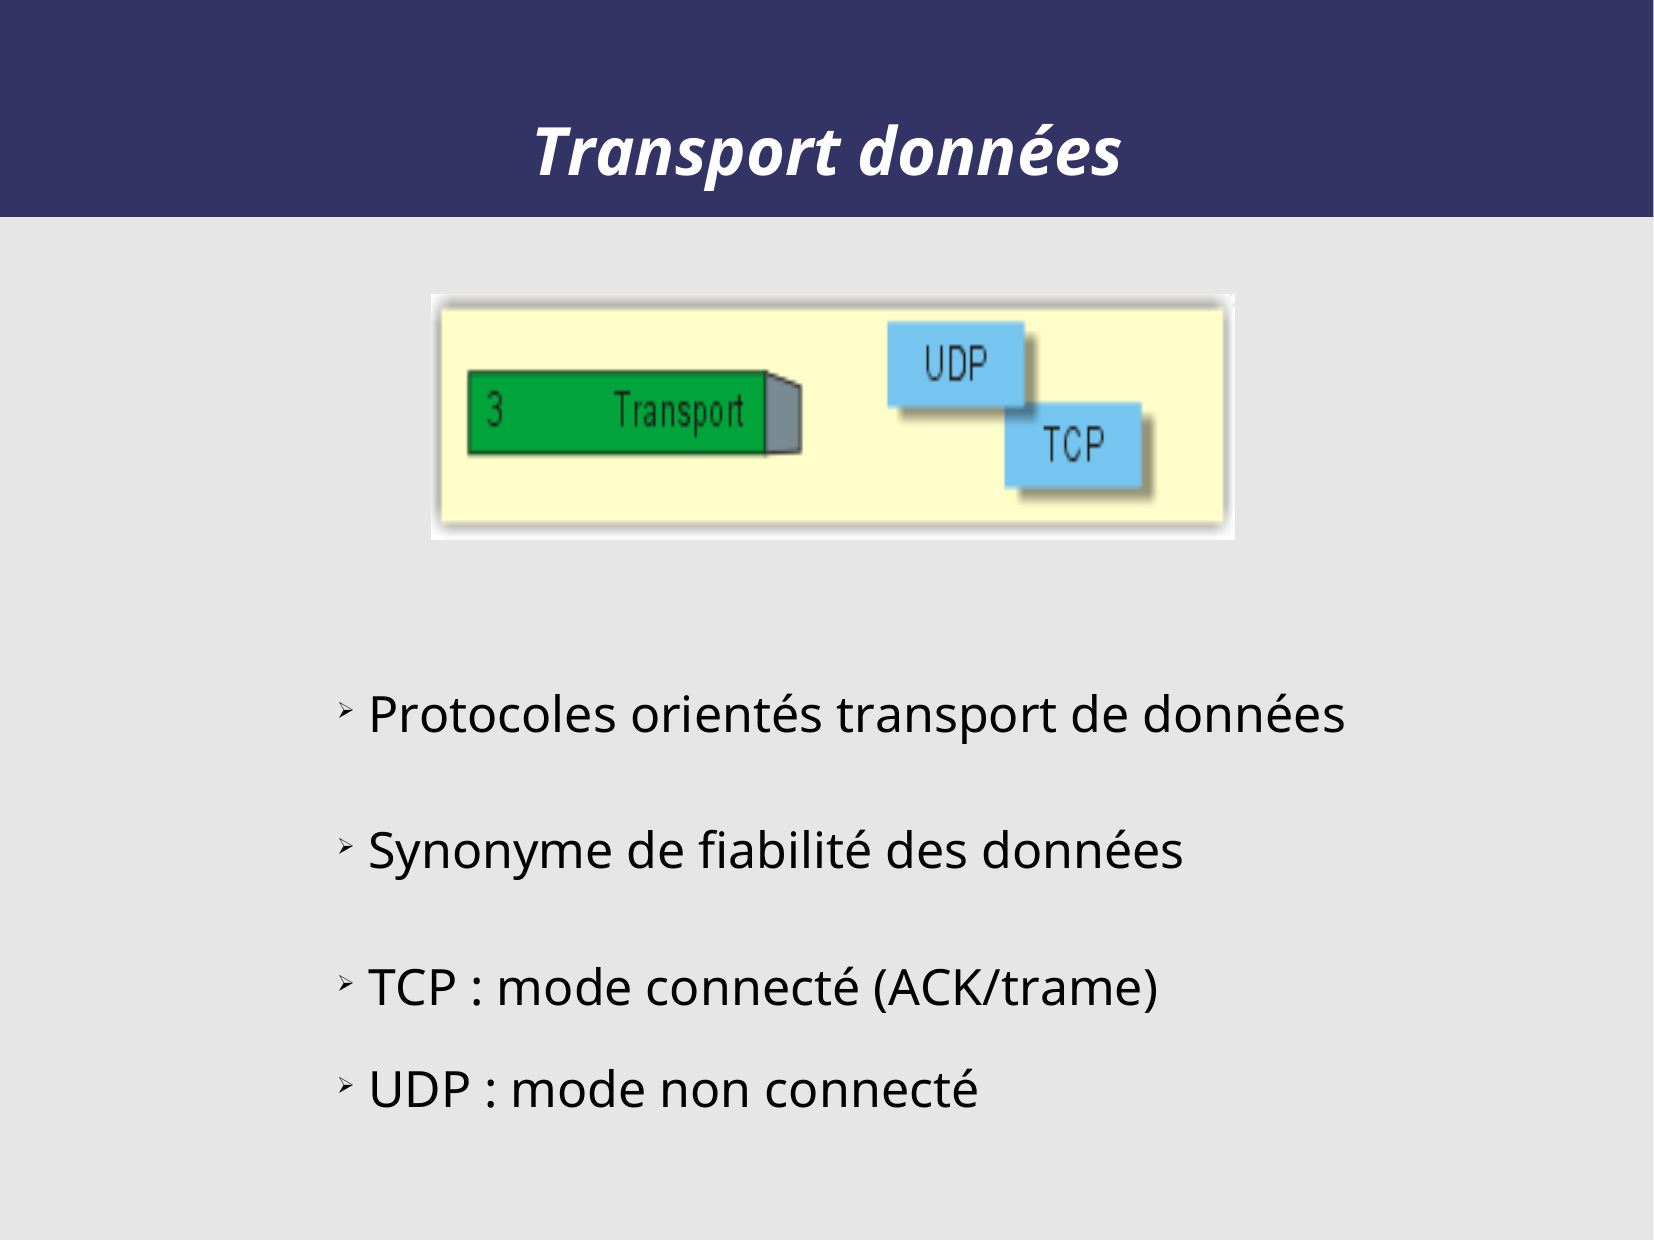

# Transport données
 Protocoles orientés transport de données
 Synonyme de fiabilité des données
 TCP : mode connecté (ACK/trame)
 UDP : mode non connecté